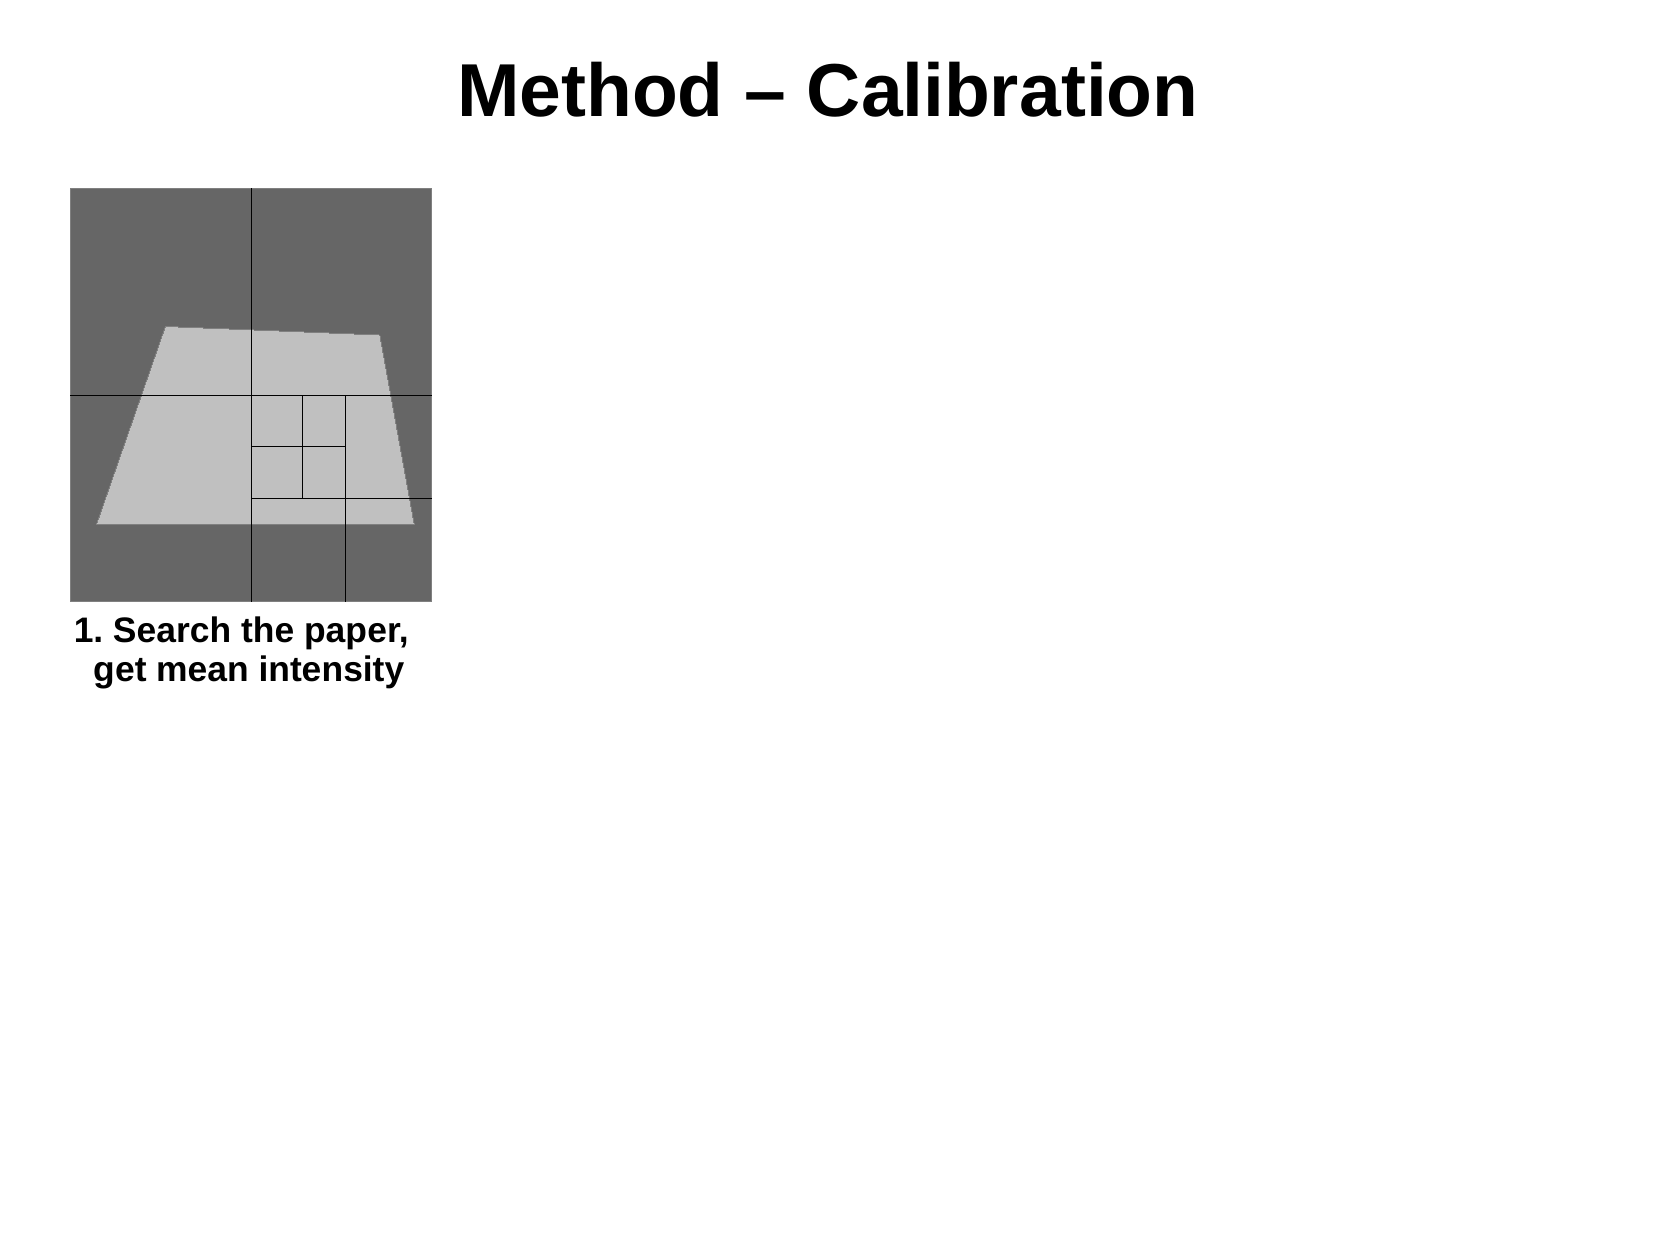

Method – Calibration
1. Search the paper,
 get mean intensity